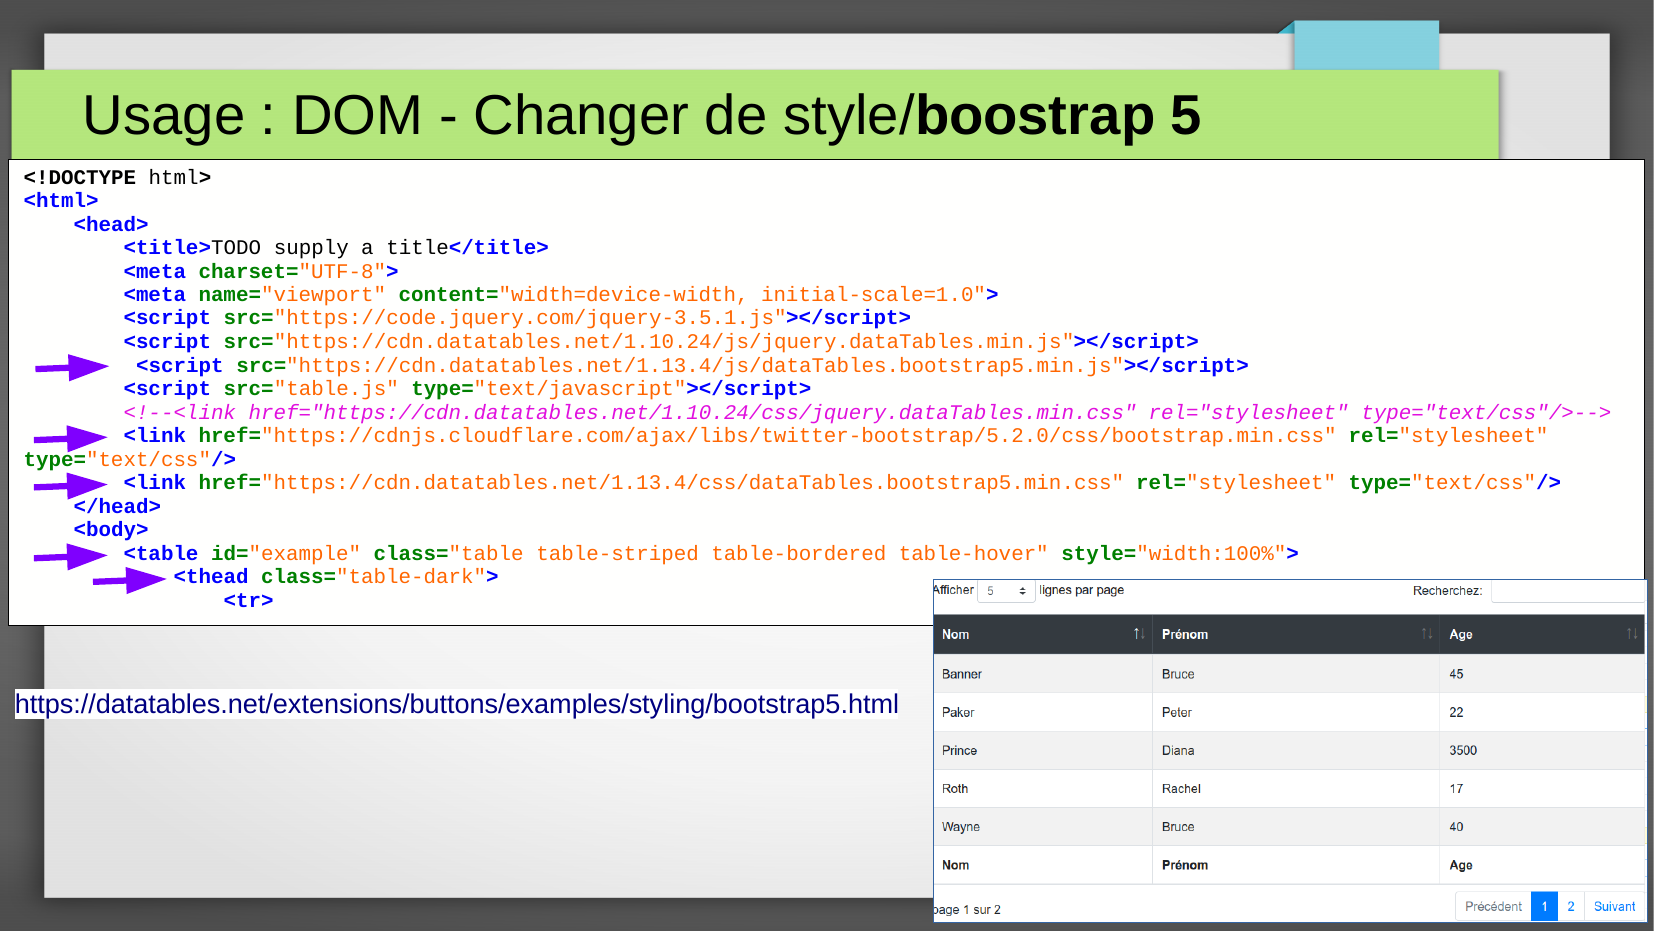

# Usage : DOM - Changer de style/boostrap 5
<!DOCTYPE html>
<html>
 <head>
 <title>TODO supply a title</title>
 <meta charset="UTF-8">
 <meta name="viewport" content="width=device-width, initial-scale=1.0">
 <script src="https://code.jquery.com/jquery-3.5.1.js"></script>
 <script src="https://cdn.datatables.net/1.10.24/js/jquery.dataTables.min.js"></script>
 <script src="https://cdn.datatables.net/1.13.4/js/dataTables.bootstrap5.min.js"></script>
 <script src="table.js" type="text/javascript"></script>
 <!--<link href="https://cdn.datatables.net/1.10.24/css/jquery.dataTables.min.css" rel="stylesheet" type="text/css"/>-->
 <link href="https://cdnjs.cloudflare.com/ajax/libs/twitter-bootstrap/5.2.0/css/bootstrap.min.css" rel="stylesheet" type="text/css"/>
 <link href="https://cdn.datatables.net/1.13.4/css/dataTables.bootstrap5.min.css" rel="stylesheet" type="text/css"/>
 </head>
 <body>
 <table id="example" class="table table-striped table-bordered table-hover" style="width:100%">
 <thead class="table-dark">
 <tr>
https://datatables.net/extensions/buttons/examples/styling/bootstrap5.html
9